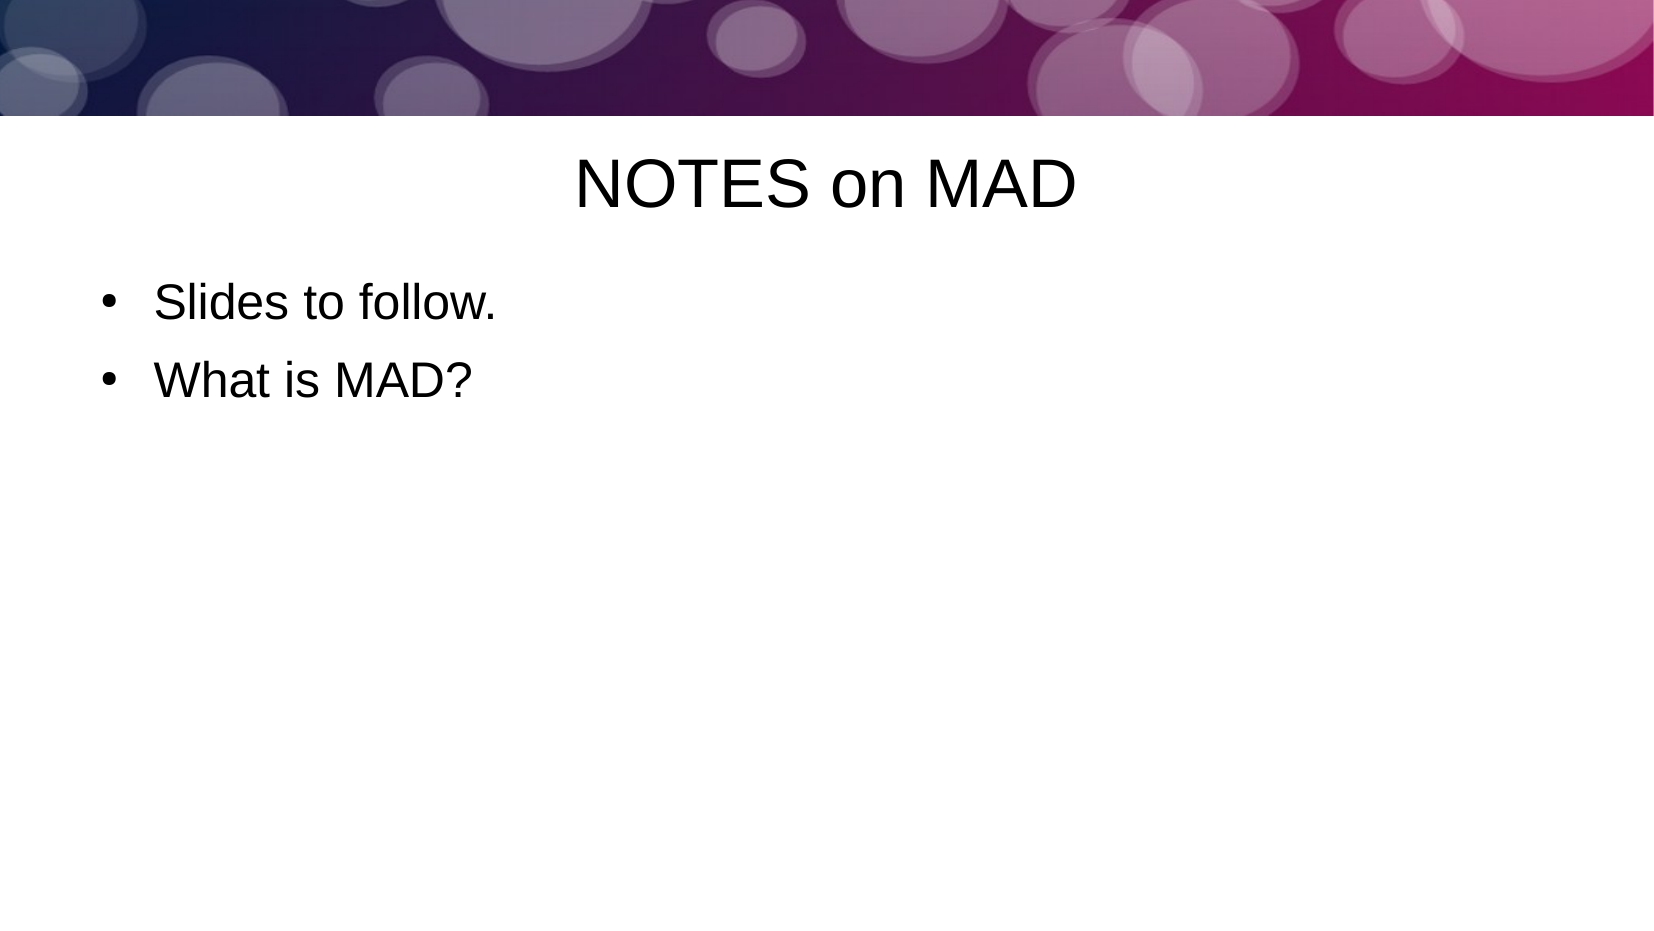

# NOTES on MAD
Slides to follow.
What is MAD?